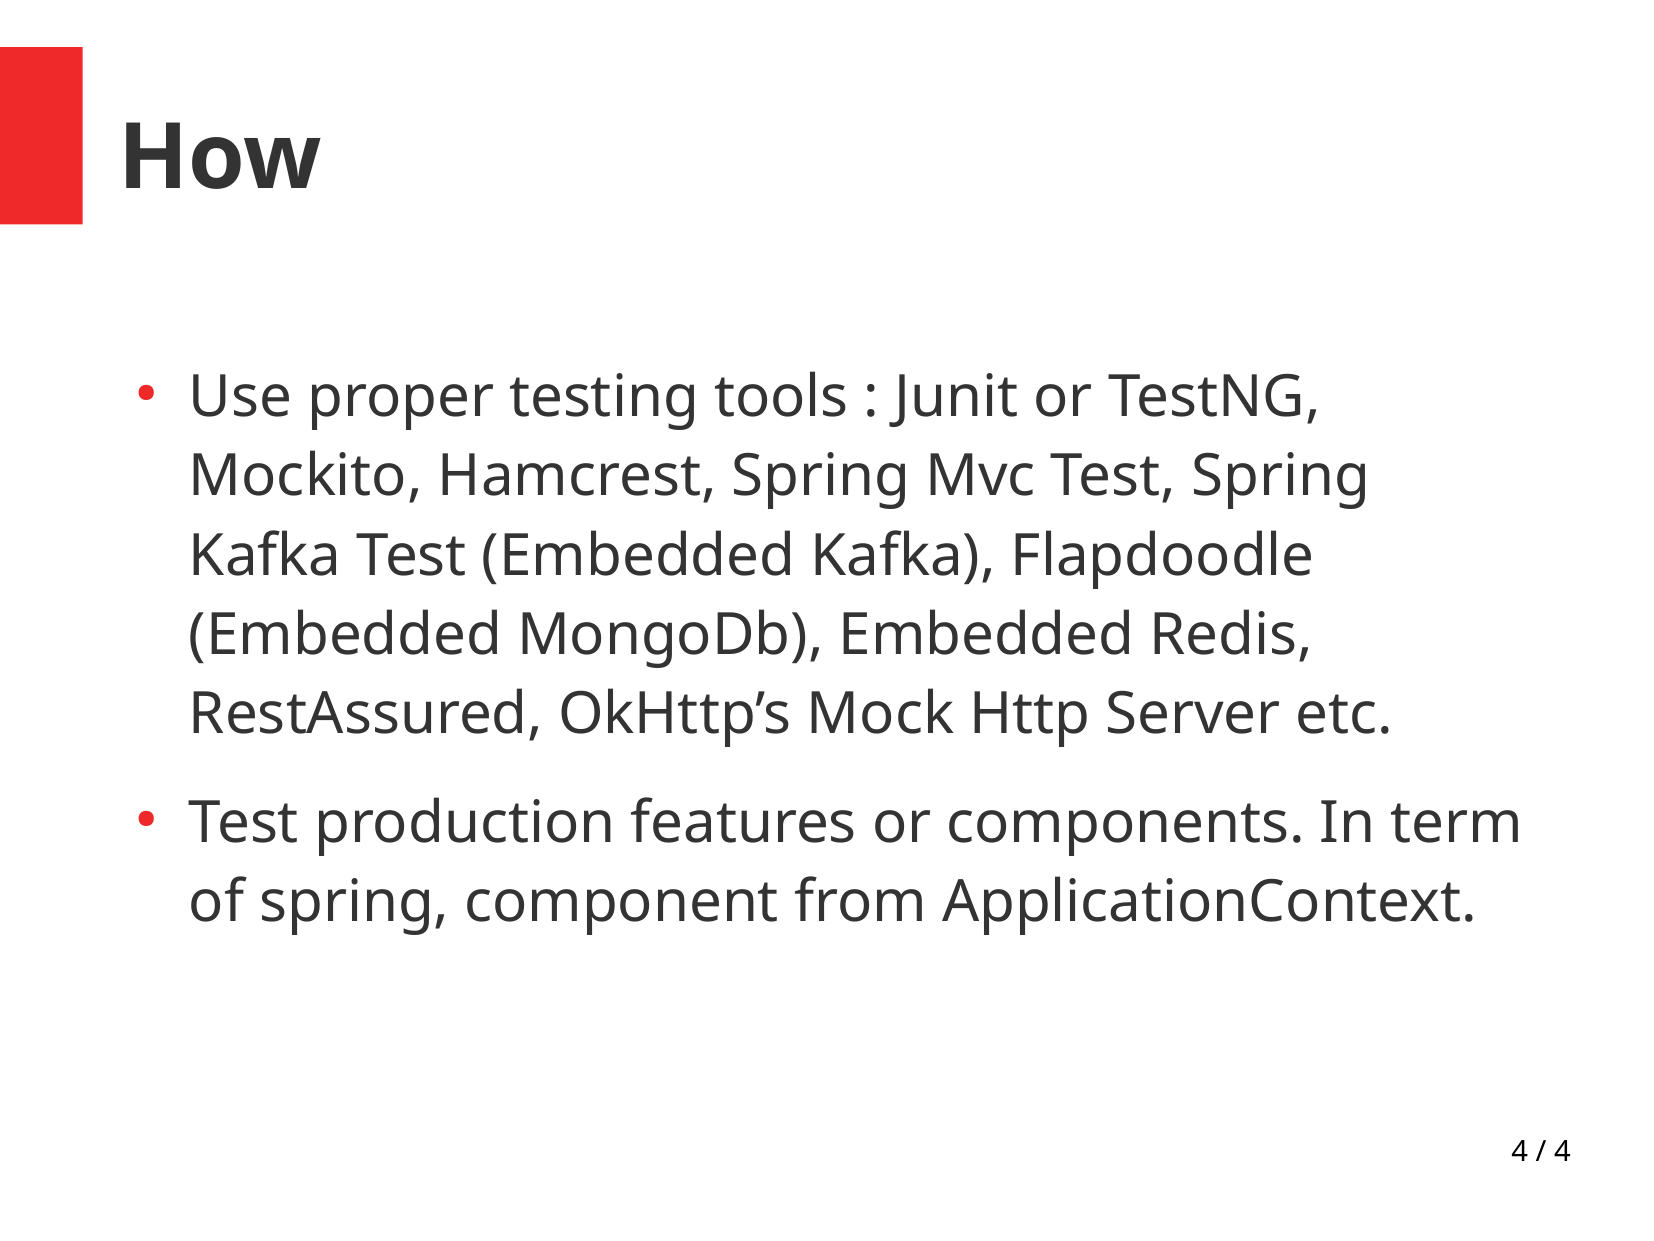

# How
Use proper testing tools : Junit or TestNG, Mockito, Hamcrest, Spring Mvc Test, Spring Kafka Test (Embedded Kafka), Flapdoodle (Embedded MongoDb), Embedded Redis, RestAssured, OkHttp’s Mock Http Server etc.
Test production features or components. In term of spring, component from ApplicationContext.
4